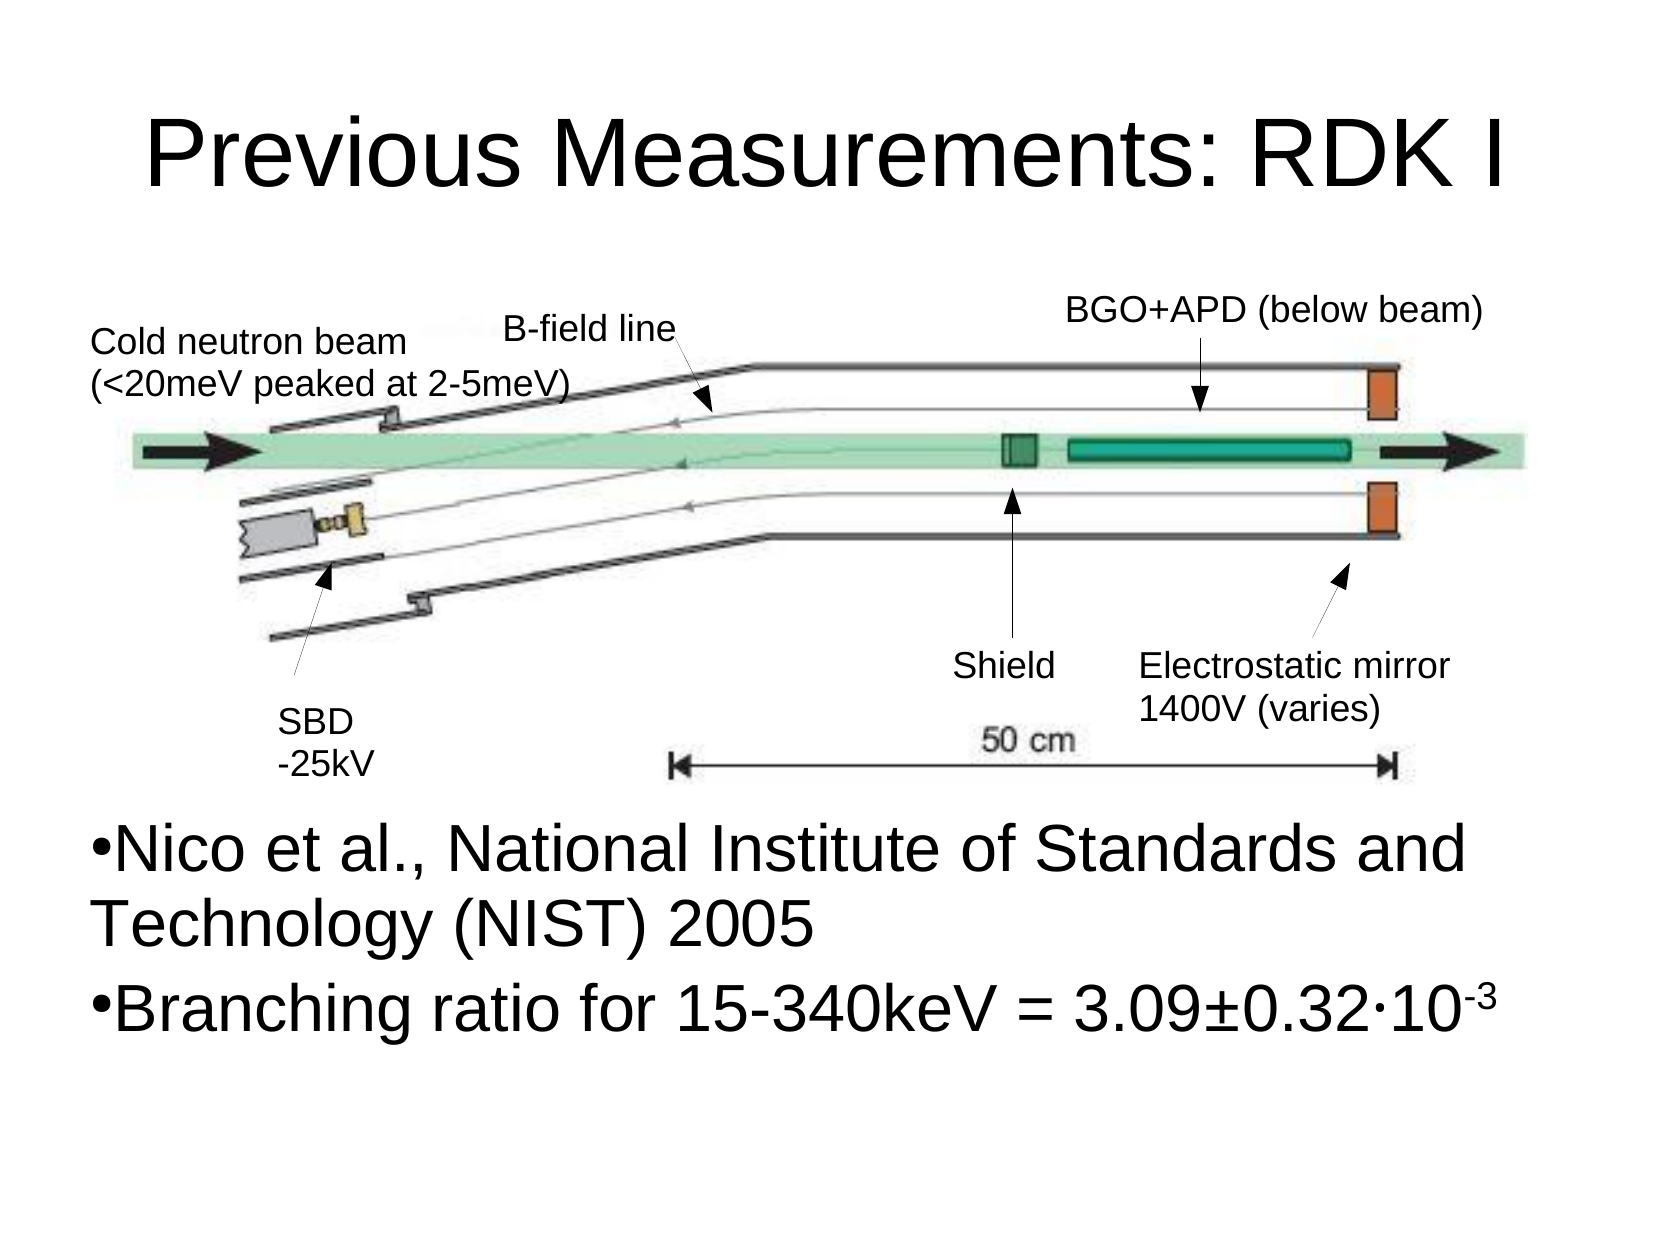

# Previous Measurements: RDK I
BGO+APD (below beam)
B-field line
Cold neutron beam
(<20meV peaked at 2-5meV)
Shield
Electrostatic mirror
1400V (varies)
SBD
-25kV
Nico et al., National Institute of Standards and Technology (NIST) 2005
Branching ratio for 15-340keV = 3.09±0.32·10-3